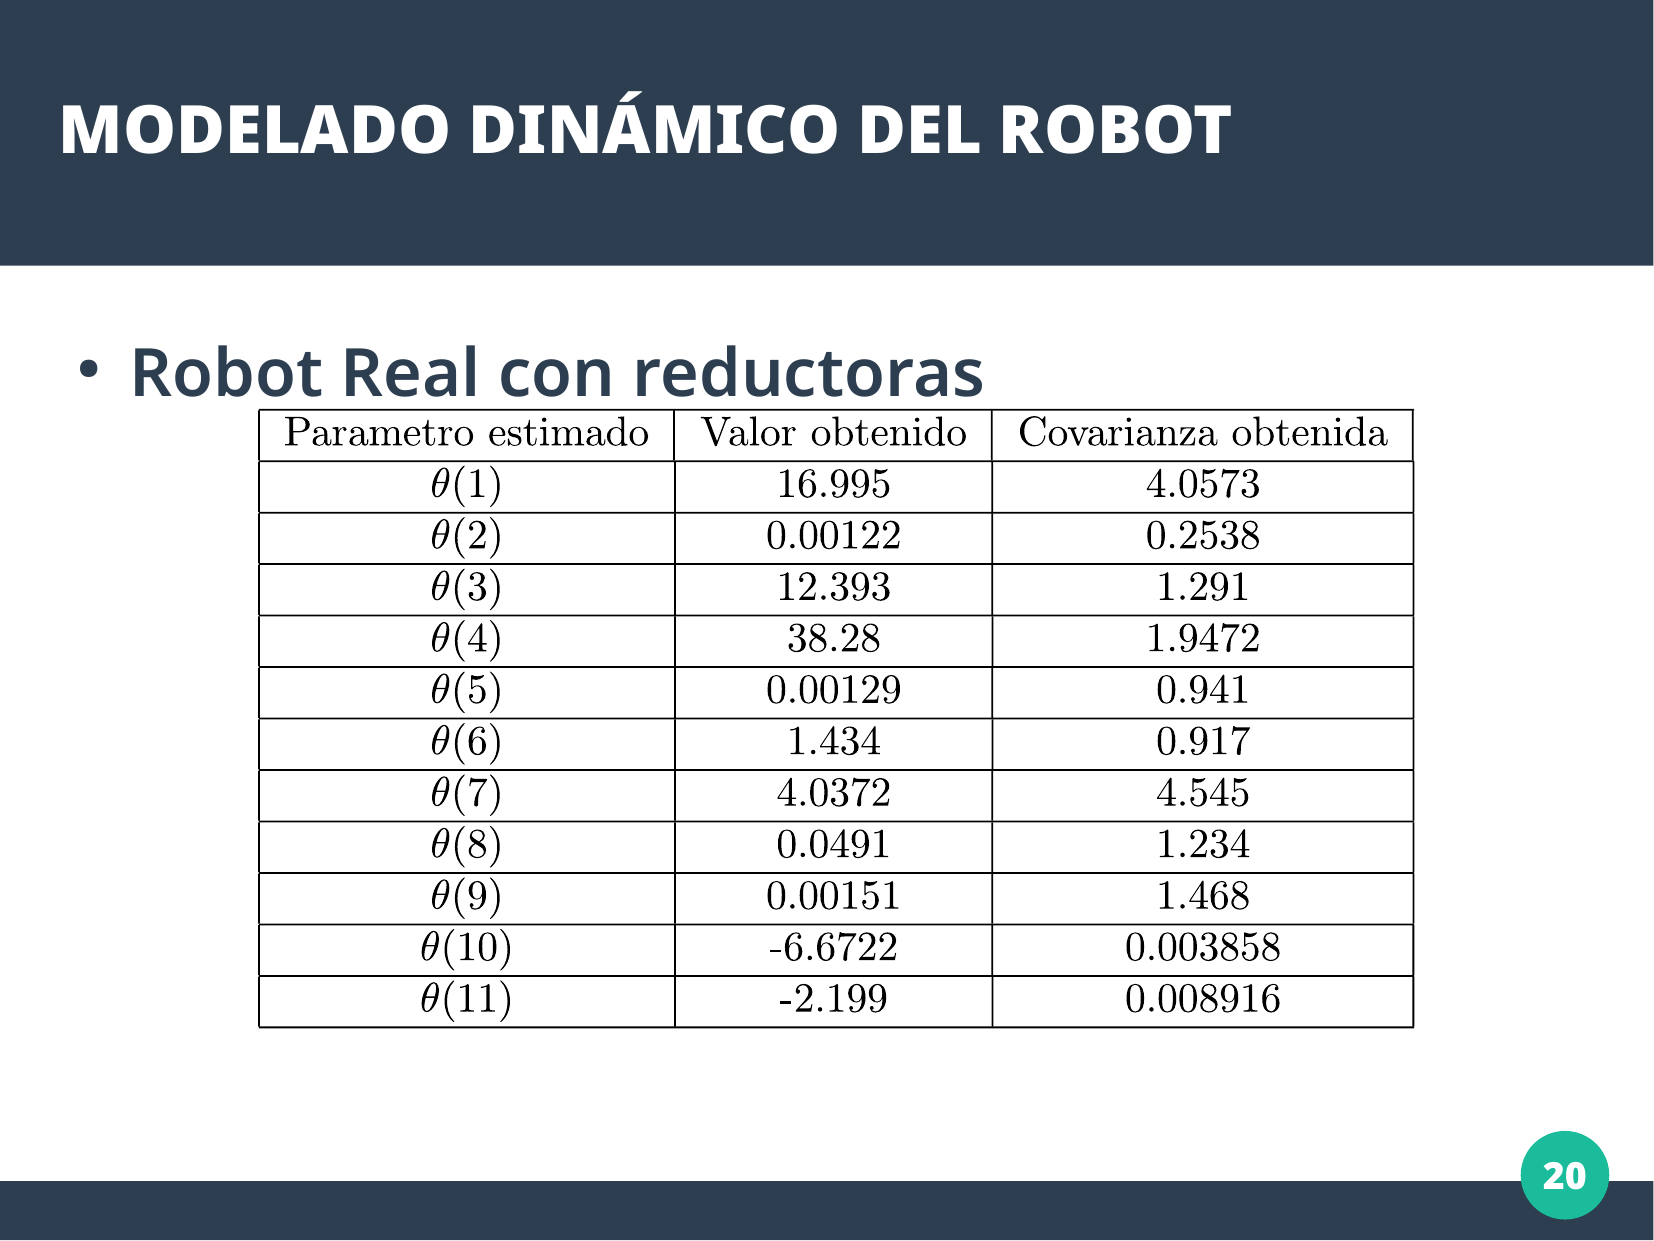

# MODELADO DINÁMICO DEL ROBOT
Robot Real con reductoras
20